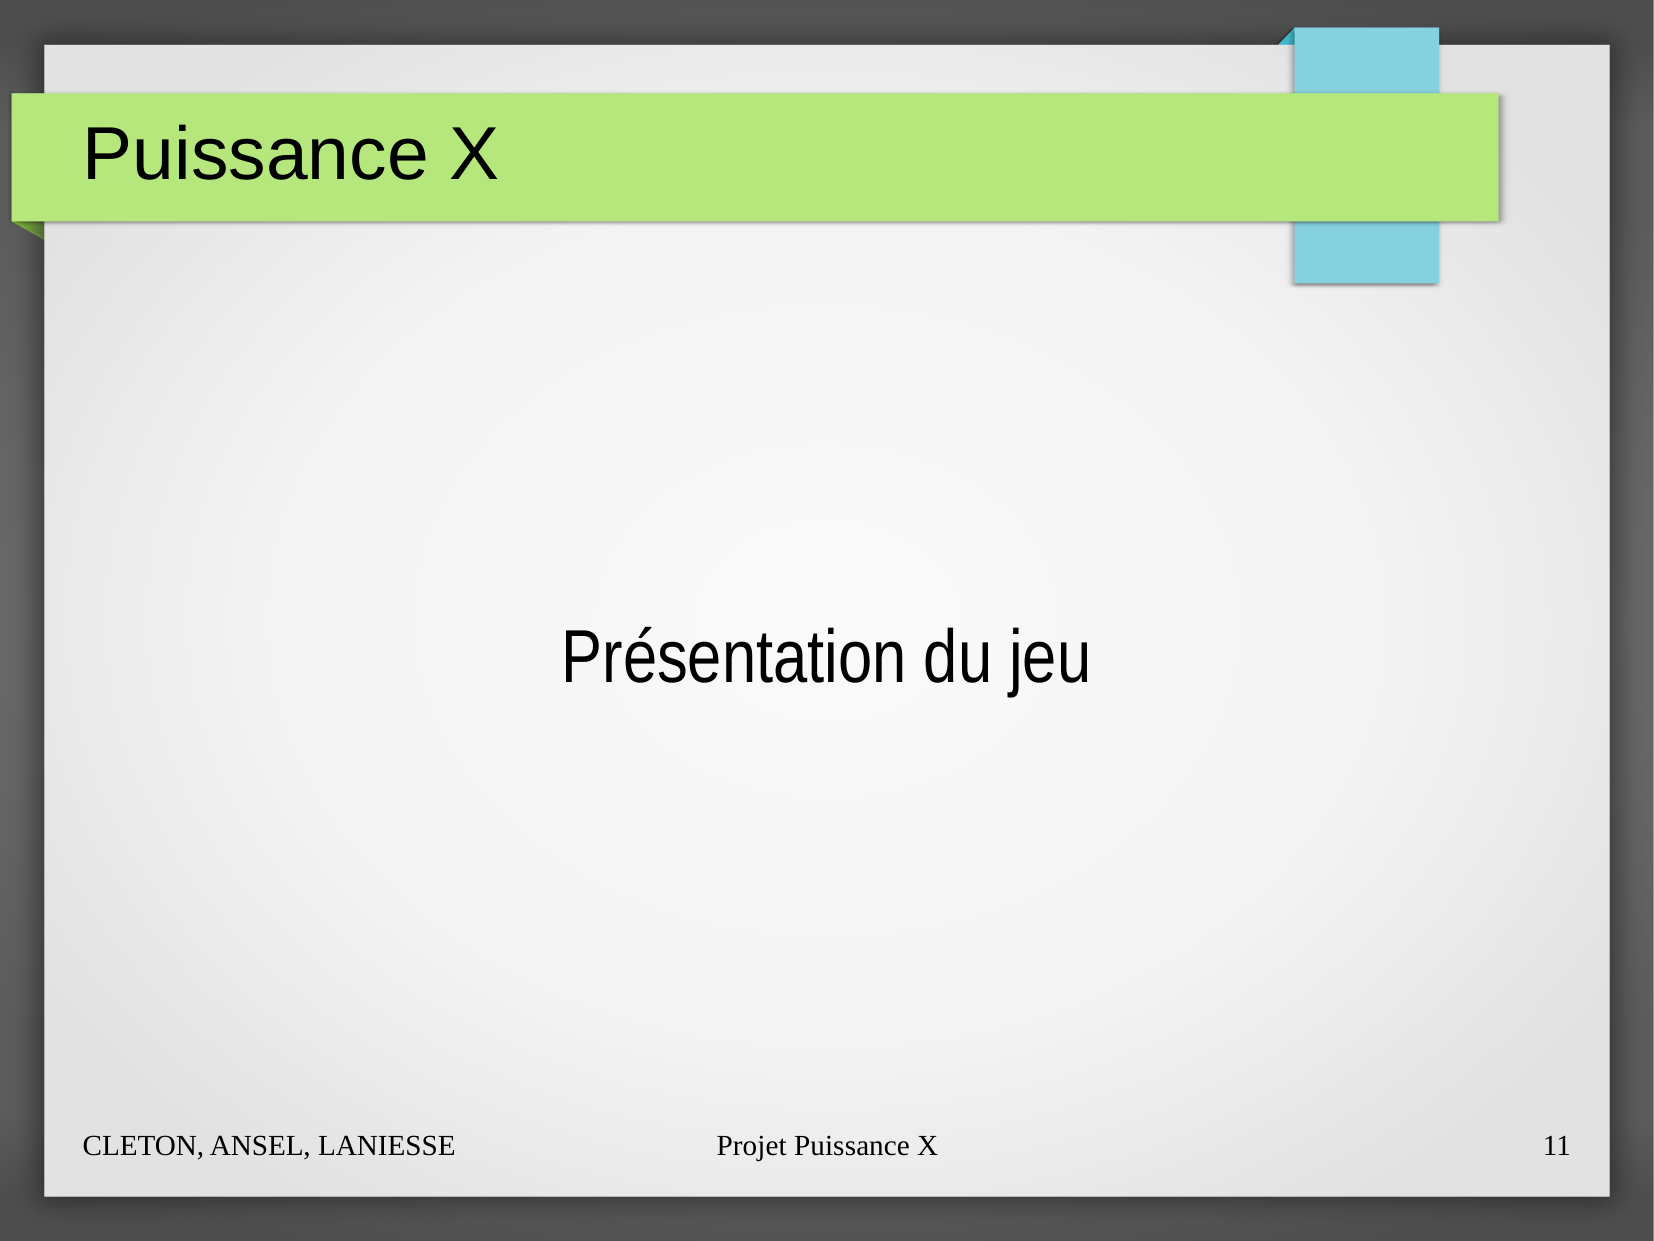

Puissance X
# Présentation du jeu
CLETON, ANSEL, LANIESSE
Projet Puissance X
11